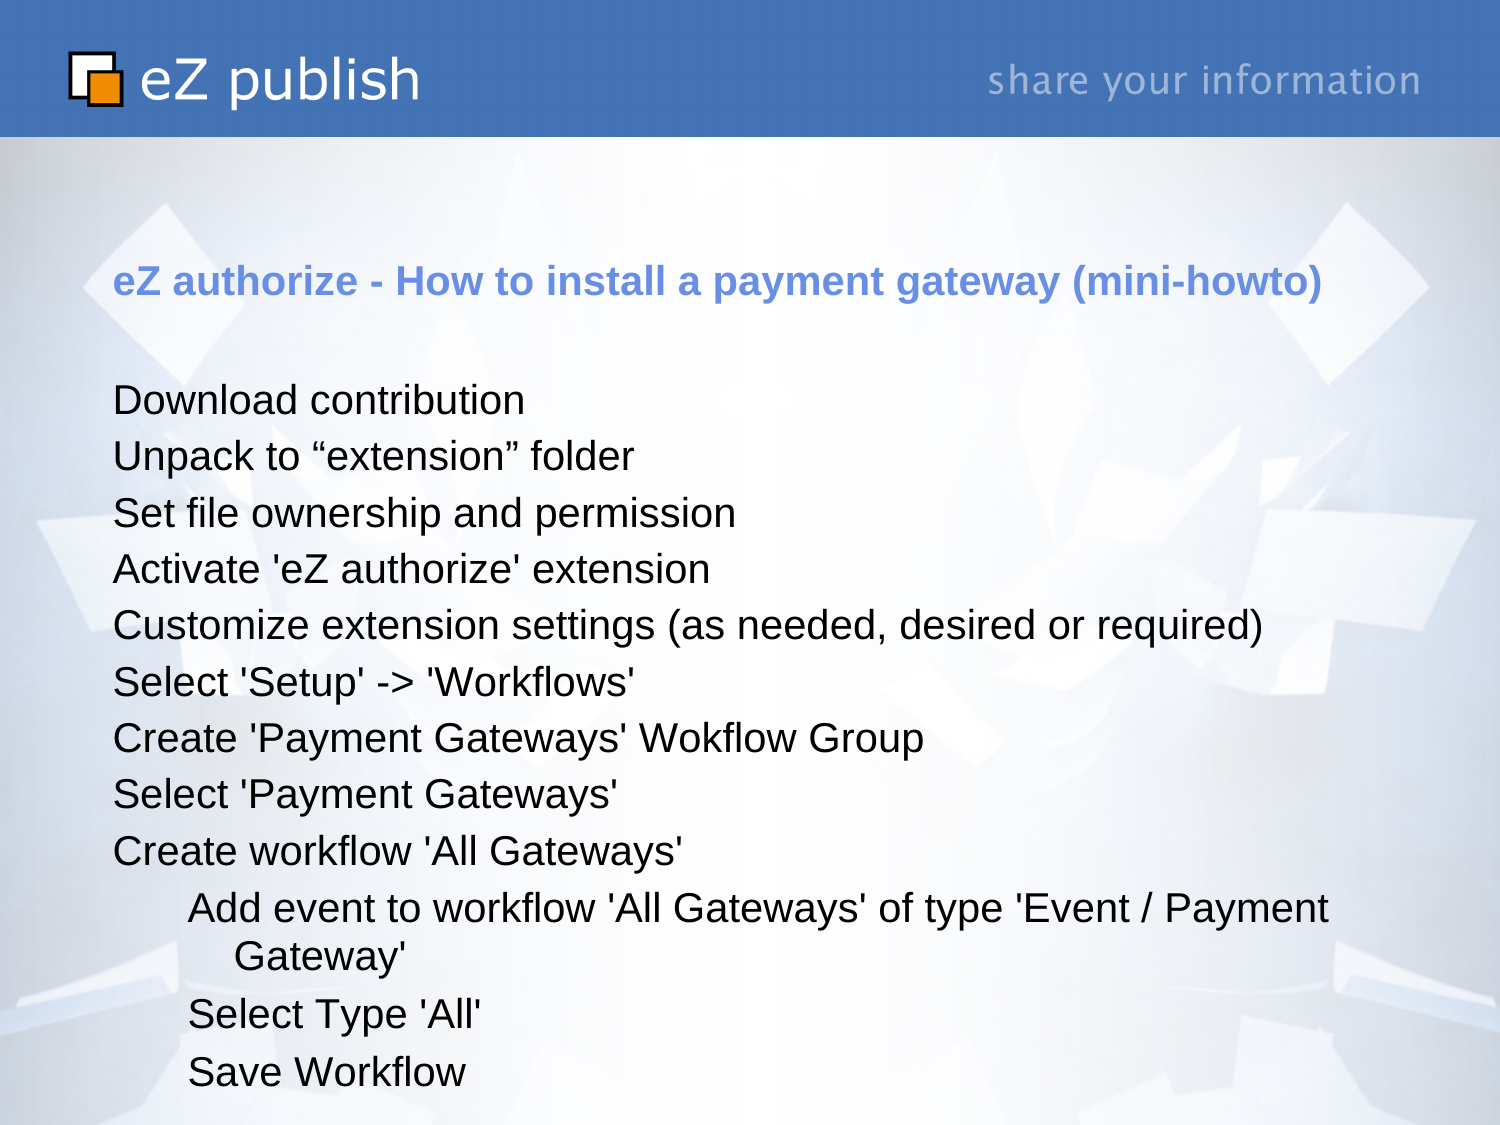

# eZ authorize - How to install a payment gateway (mini-howto)
Download contribution
Unpack to “extension” folder
Set file ownership and permission
Activate 'eZ authorize' extension
Customize extension settings (as needed, desired or required)
Select 'Setup' -> 'Workflows'
Create 'Payment Gateways' Wokflow Group
Select 'Payment Gateways'
Create workflow 'All Gateways'
Add event to workflow 'All Gateways' of type 'Event / Payment Gateway'
Select Type 'All'
Save Workflow